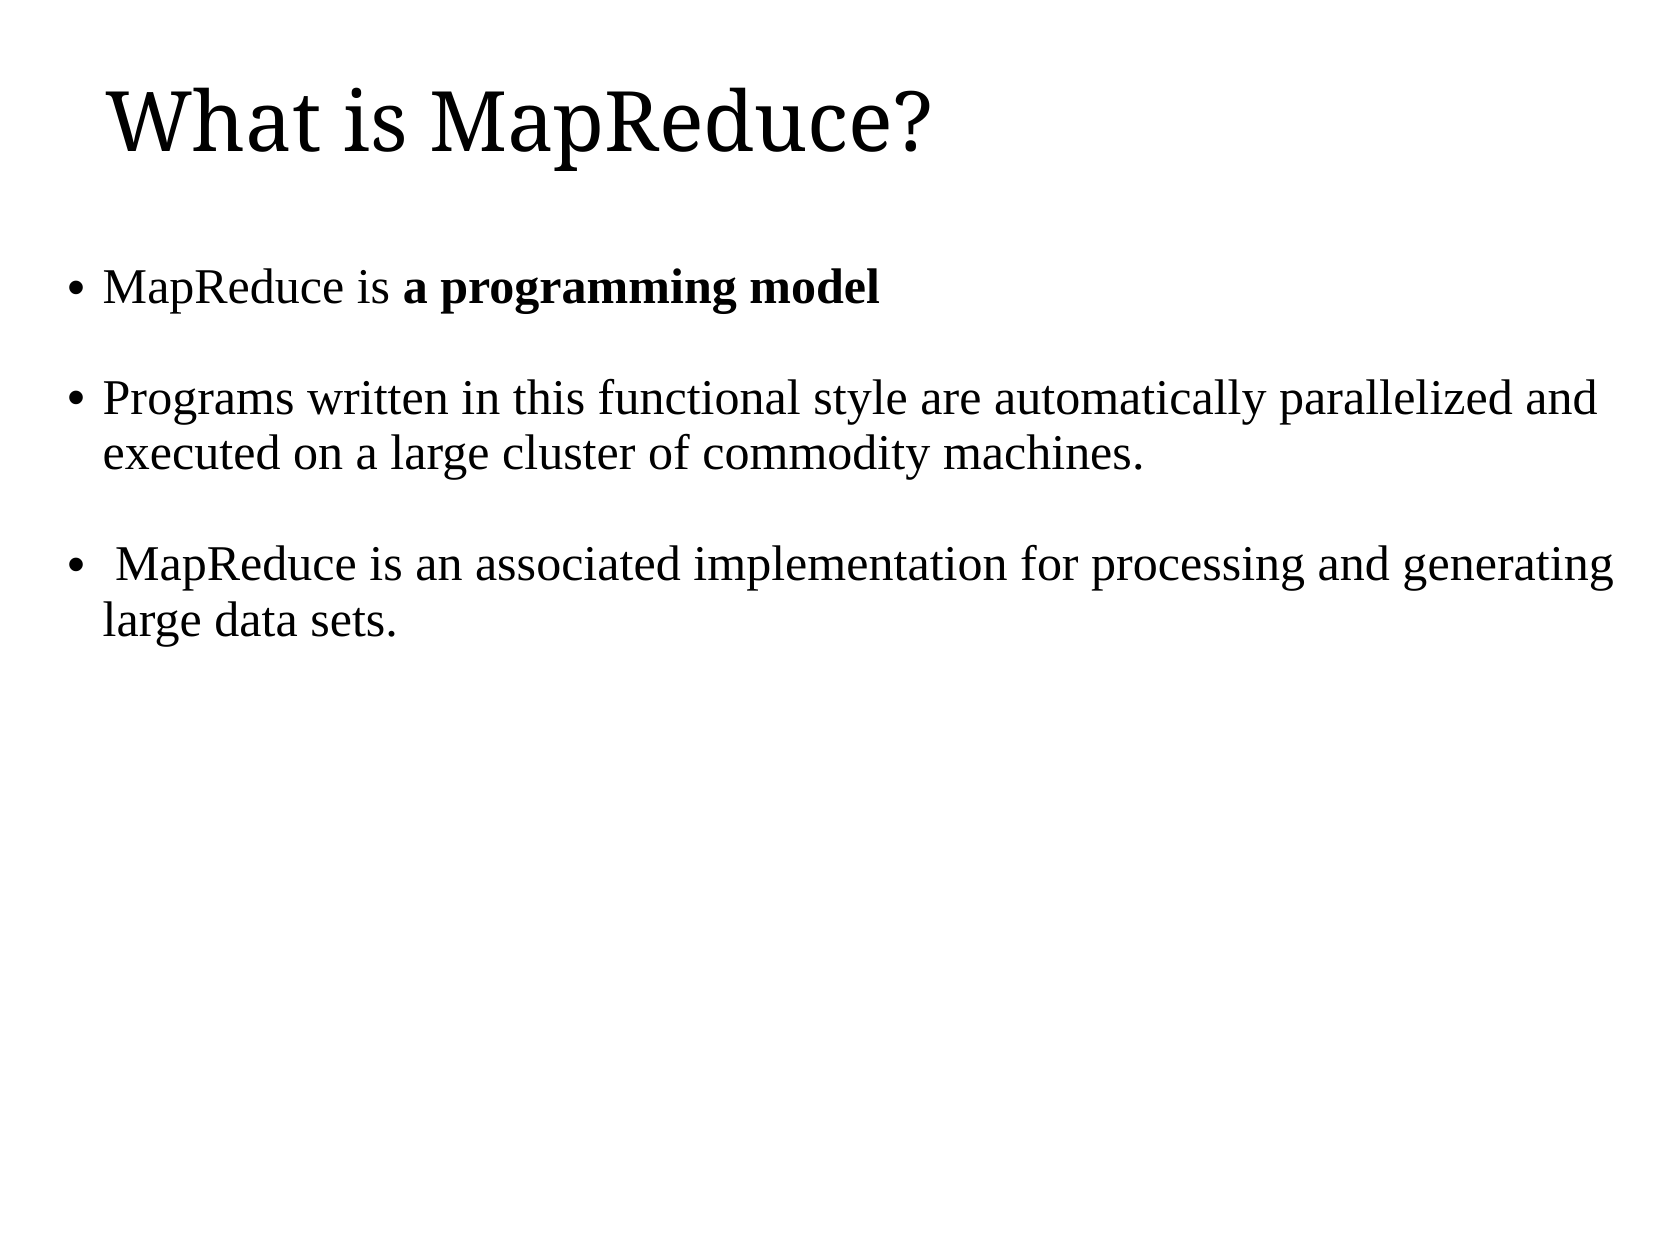

What is MapReduce?
MapReduce is a programming model
Programs written in this functional style are automatically parallelized and executed on a large cluster of commodity machines.
 MapReduce is an associated implementation for processing and generating large data sets.